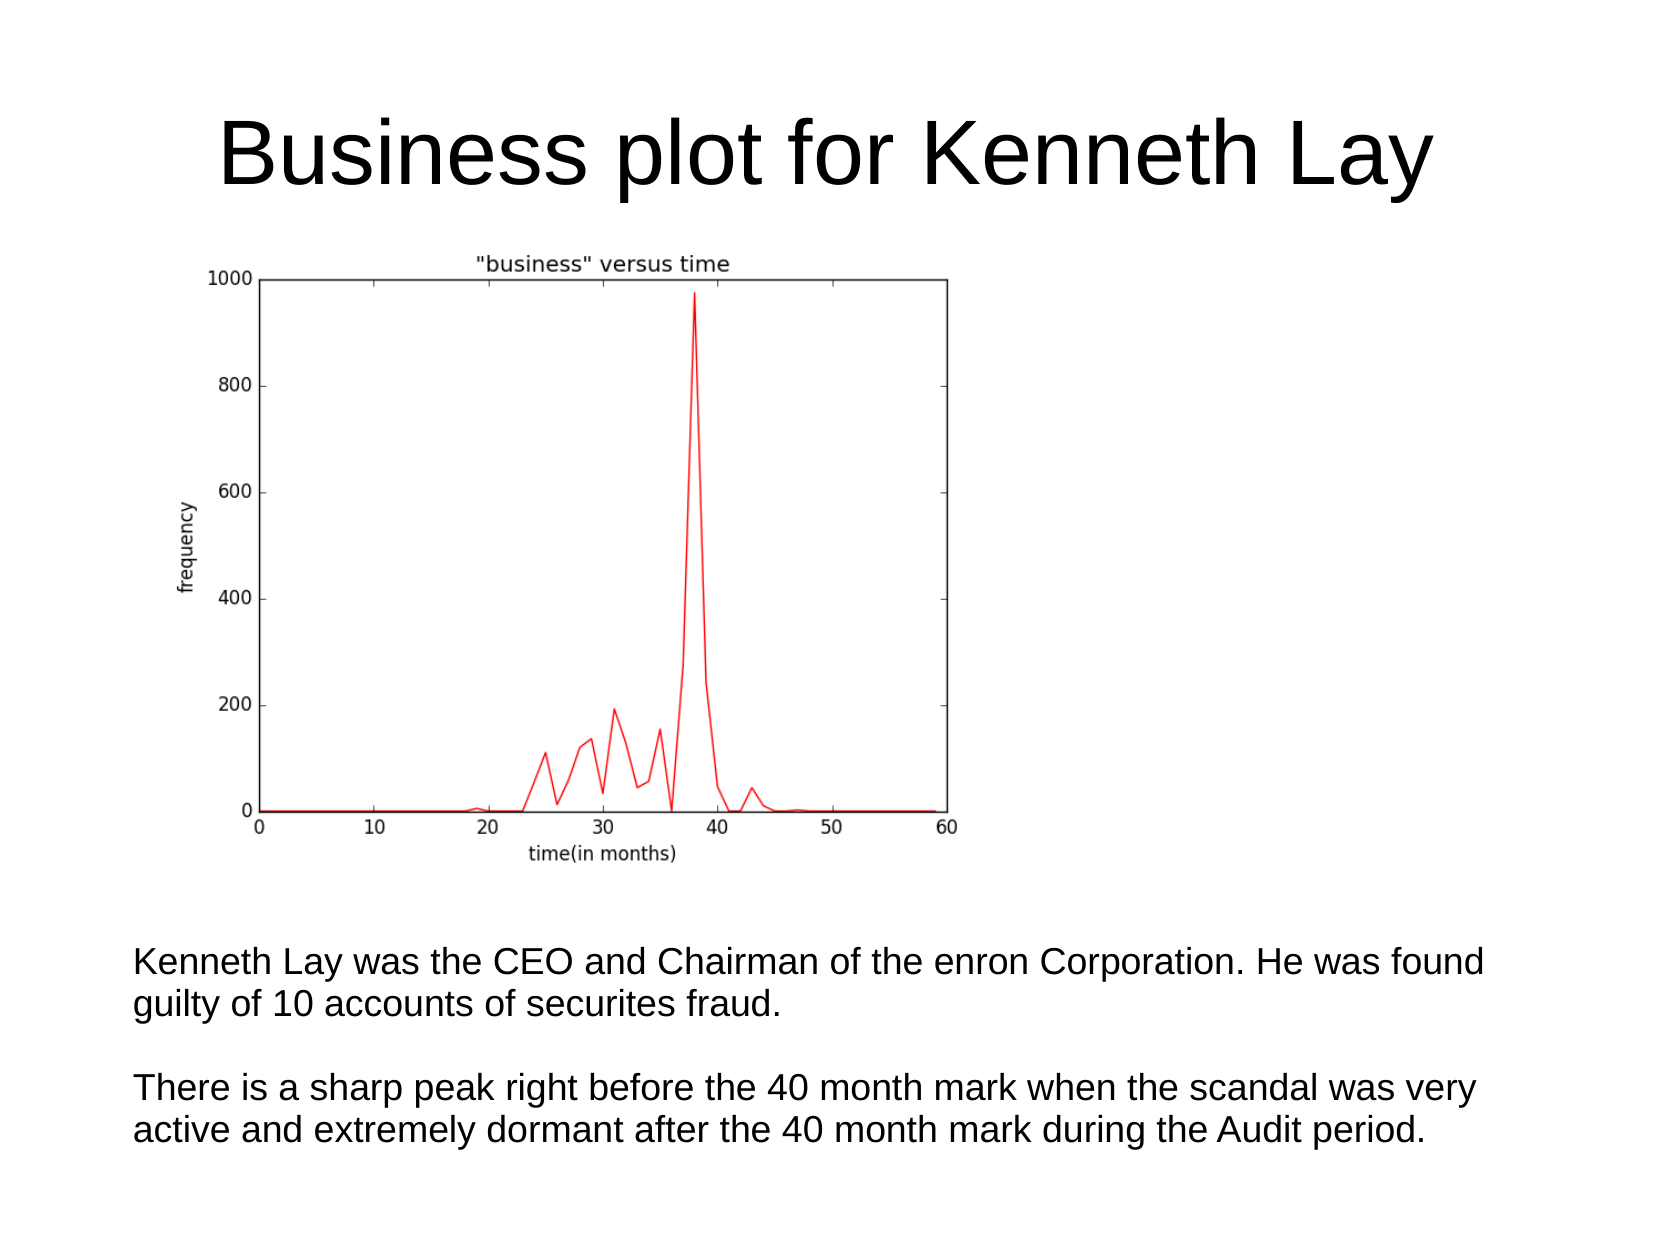

# Business plot for Kenneth Lay
Kenneth Lay was the CEO and Chairman of the enron Corporation. He was found guilty of 10 accounts of securites fraud.
There is a sharp peak right before the 40 month mark when the scandal was very
active and extremely dormant after the 40 month mark during the Audit period.